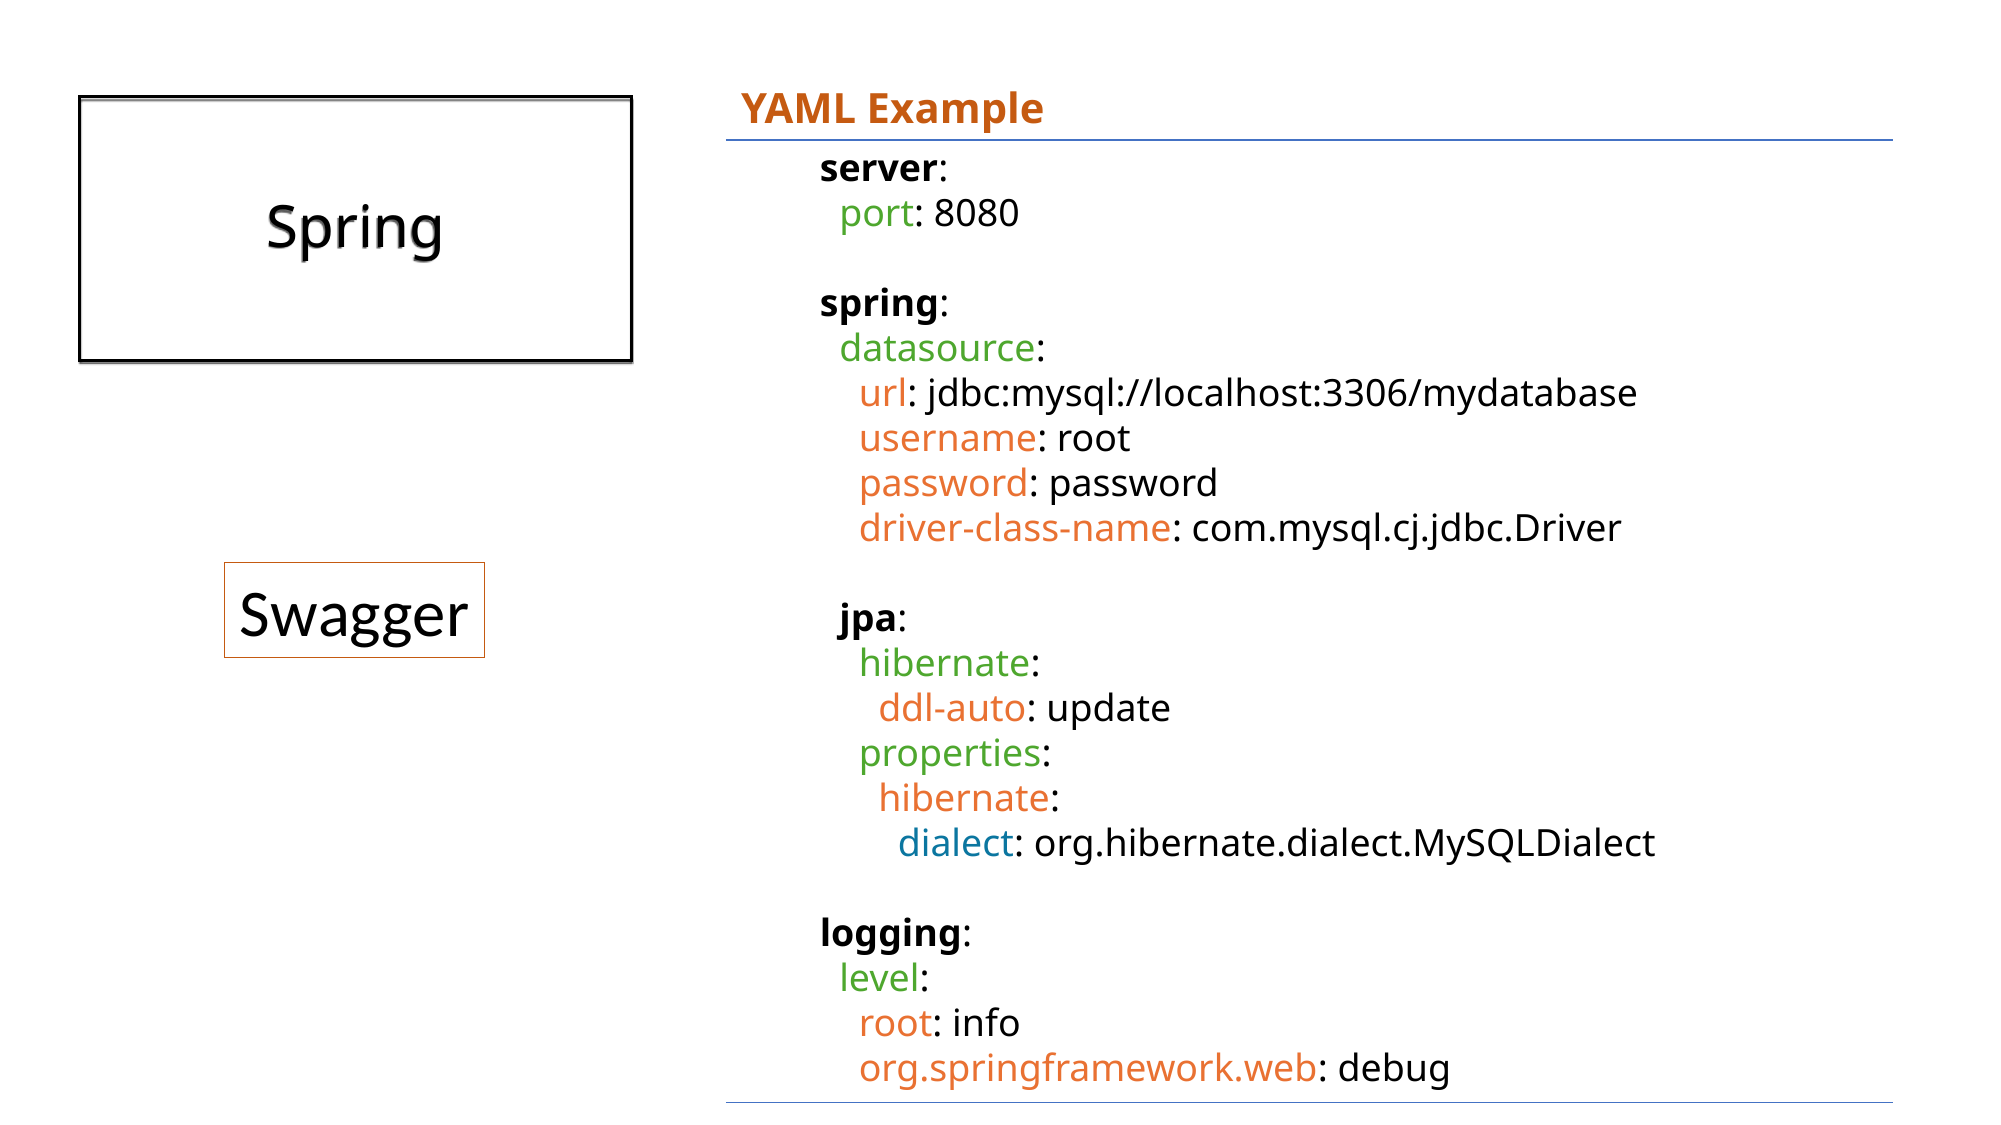

YAML Example
# Spring
server:
 port: 8080
spring:
 datasource:
 url: jdbc:mysql://localhost:3306/mydatabase
 username: root
 password: password
 driver-class-name: com.mysql.cj.jdbc.Driver
 jpa:
 hibernate:
 ddl-auto: update
 properties:
 hibernate:
 dialect: org.hibernate.dialect.MySQLDialect
logging:
 level:
 root: info
 org.springframework.web: debug
Swagger